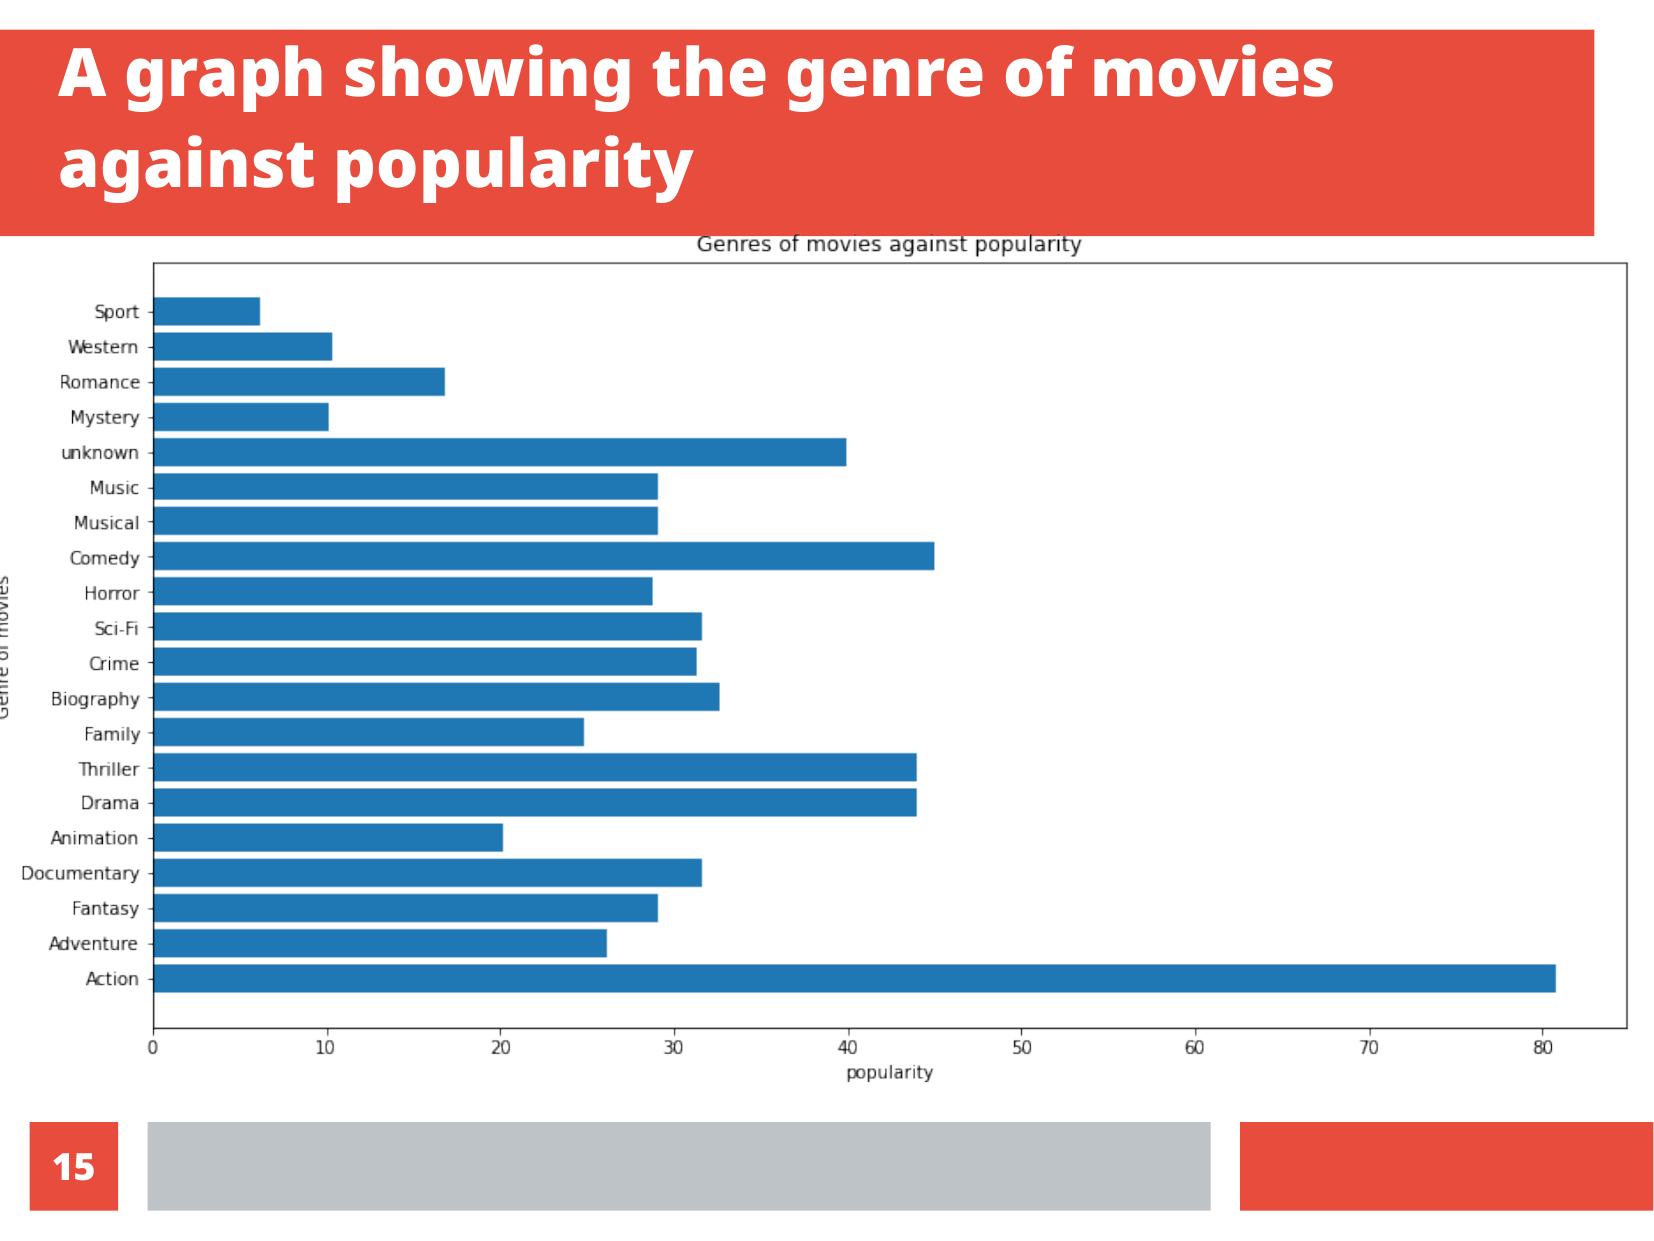

# A graph showing the genre of movies against popularity
15